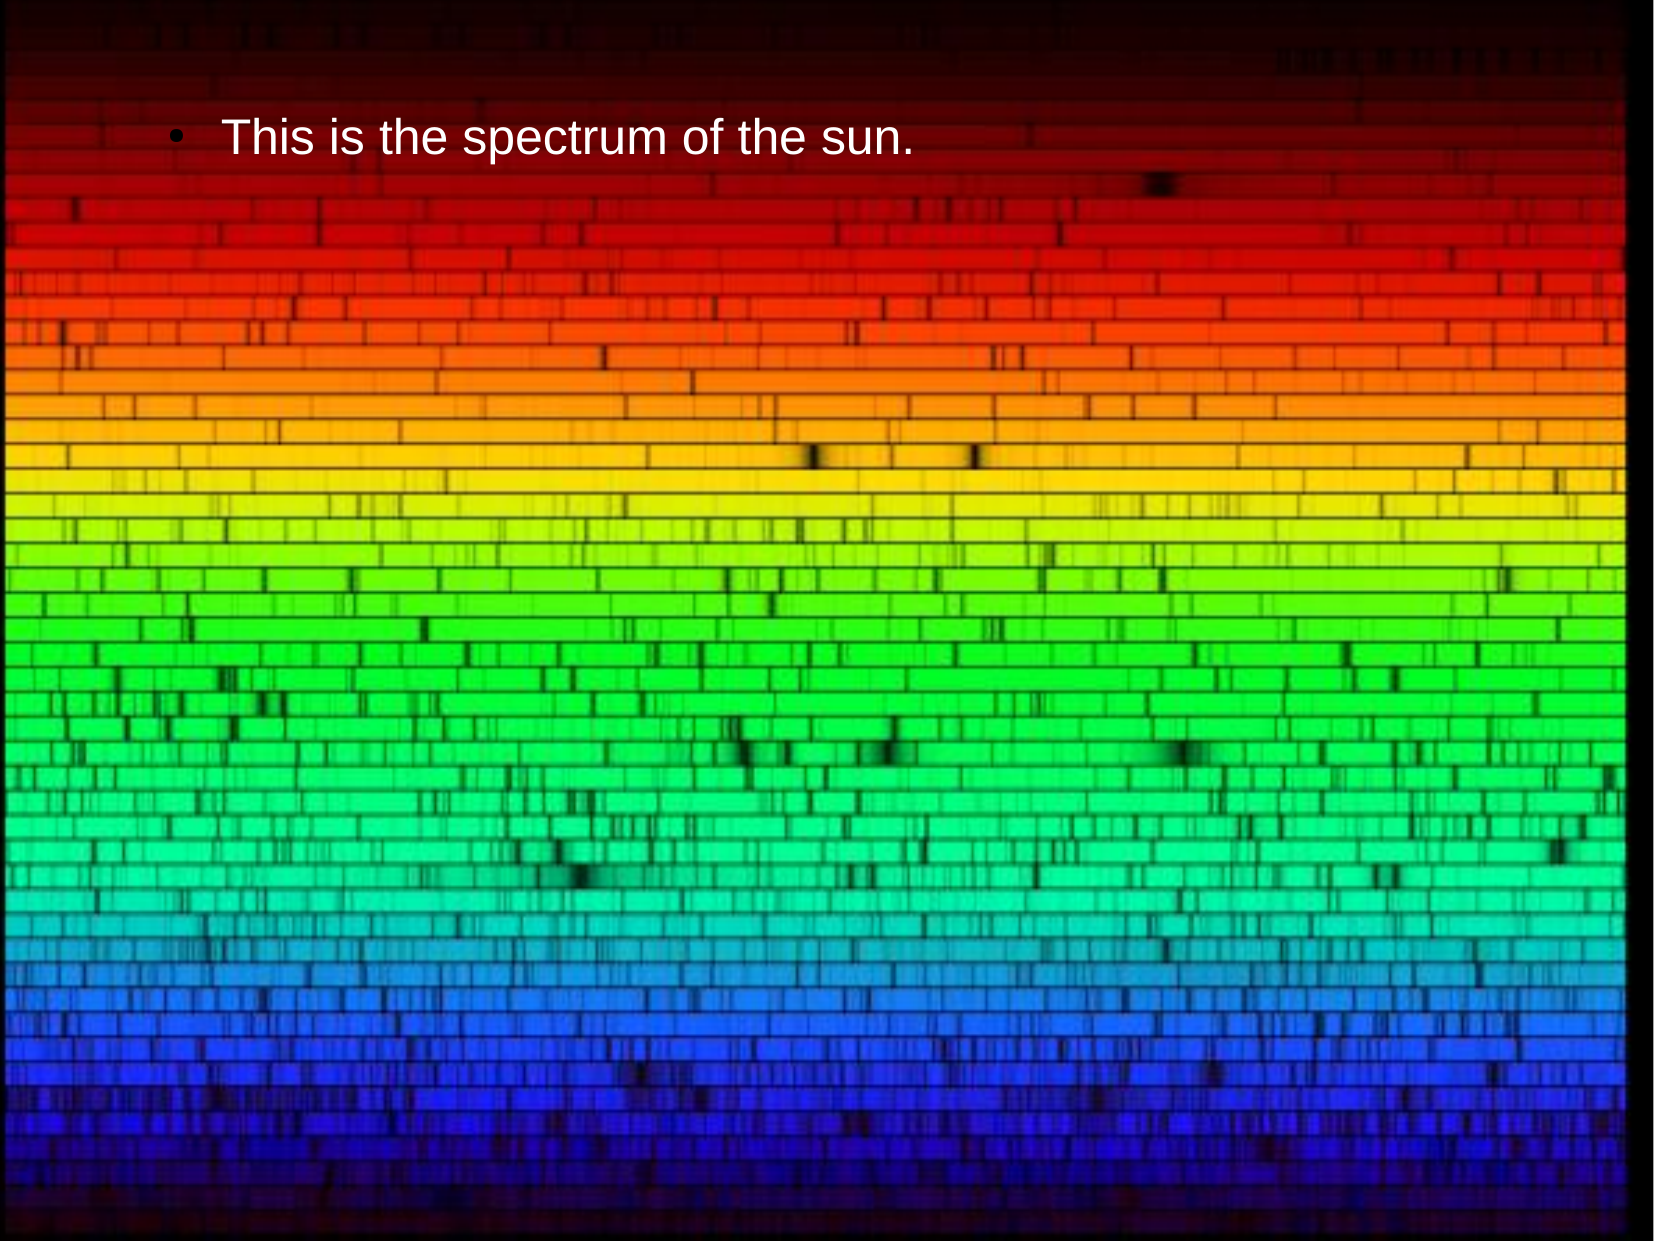

#
This is the spectrum of the sun.